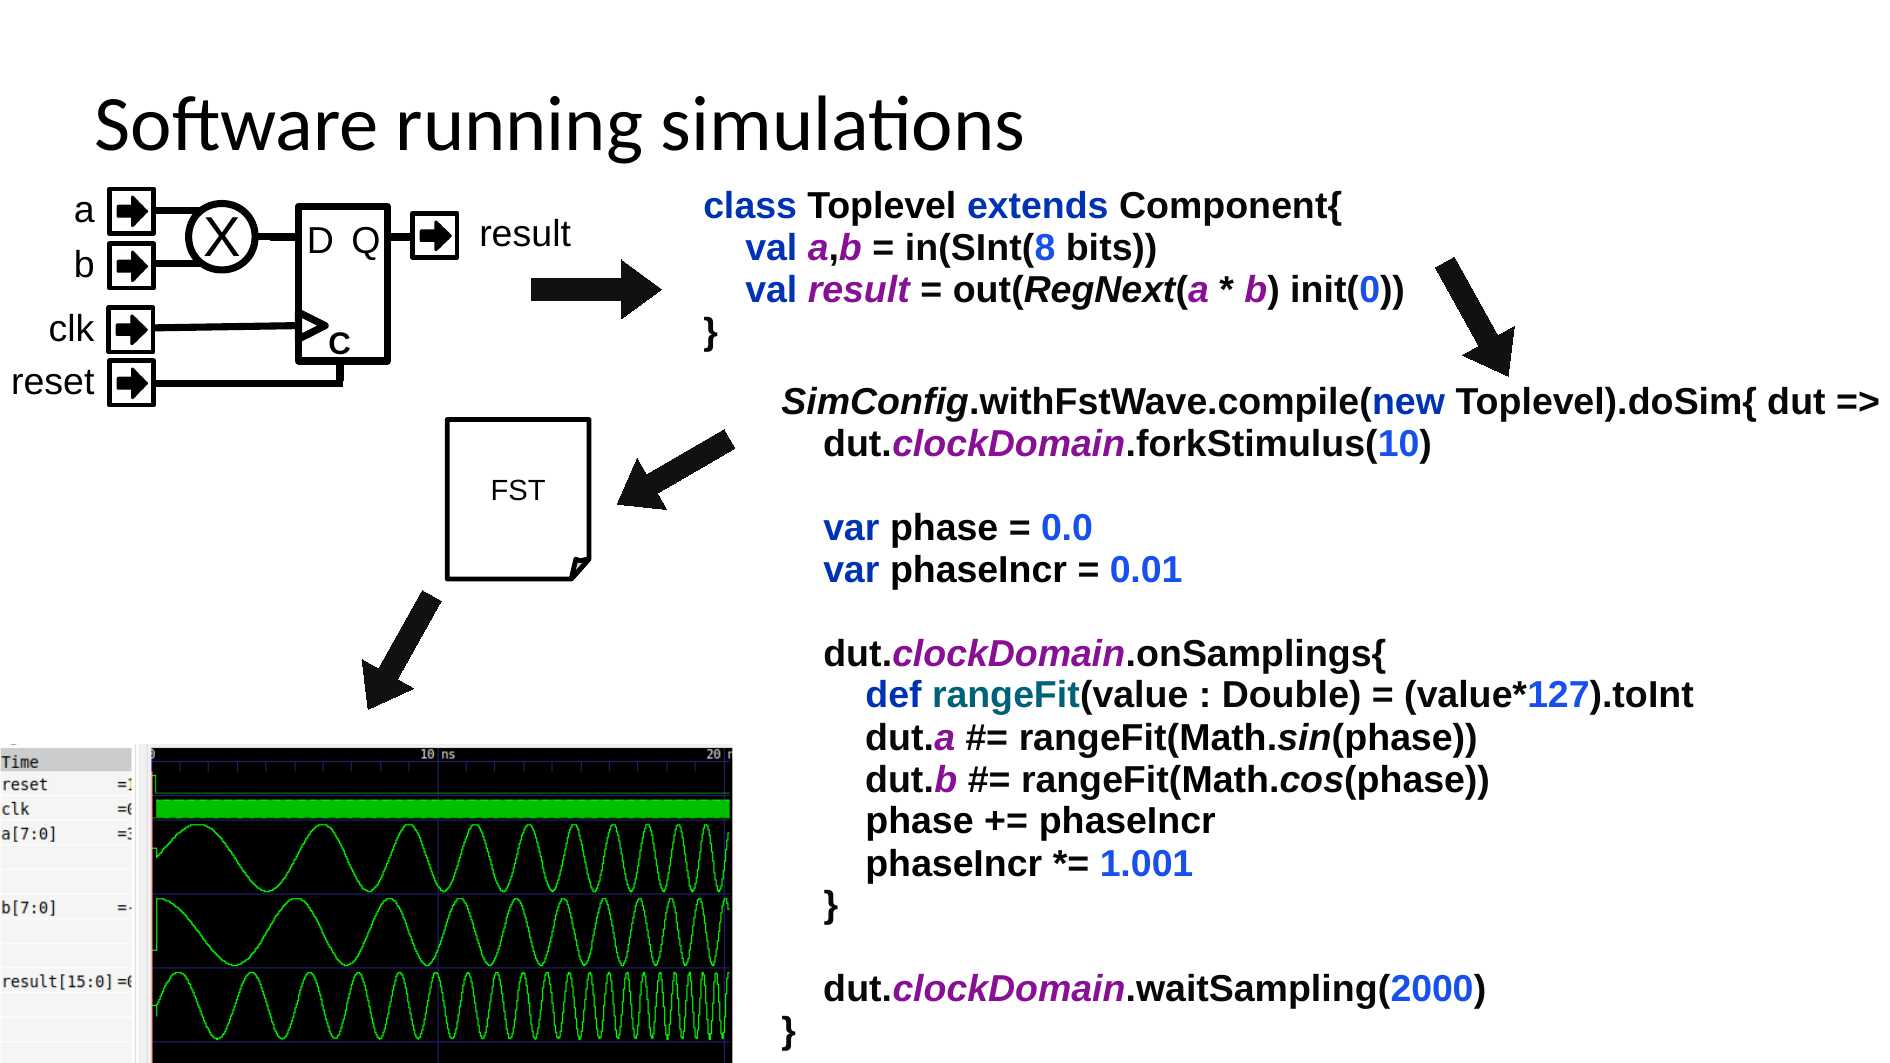

# Software running simulations
class Toplevel extends Component{
 val a,b = in(SInt(8 bits))
 val result = out(RegNext(a * b) init(0))
}
 SimConfig.withFstWave.compile(new Toplevel).doSim{ dut =>
 dut.clockDomain.forkStimulus(10)
 var phase = 0.0
 var phaseIncr = 0.01
 dut.clockDomain.onSamplings{
 def rangeFit(value : Double) = (value*127).toInt
 dut.a #= rangeFit(Math.sin(phase))
 dut.b #= rangeFit(Math.cos(phase))
 phase += phaseIncr
 phaseIncr *= 1.001
 }
 dut.clockDomain.waitSampling(2000)
 }